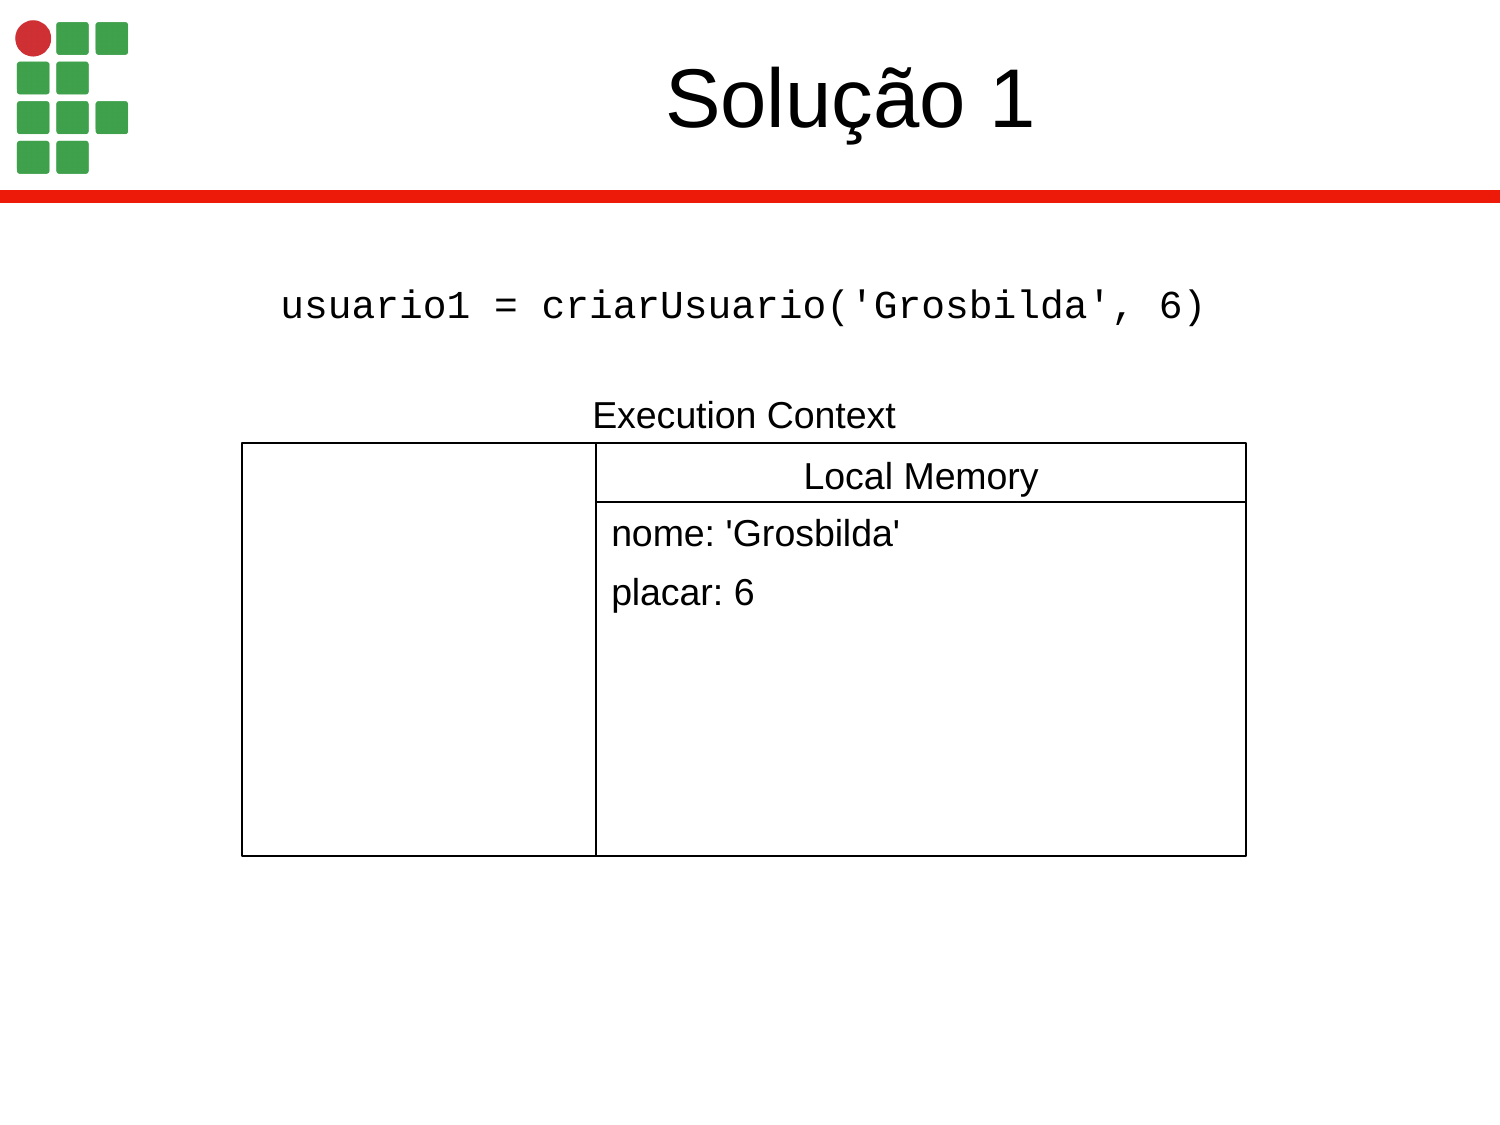

# Solução 1
usuario1 = criarUsuario('Grosbilda', 6)
Execution Context
Local Memory
nome: 'Grosbilda'
placar: 6